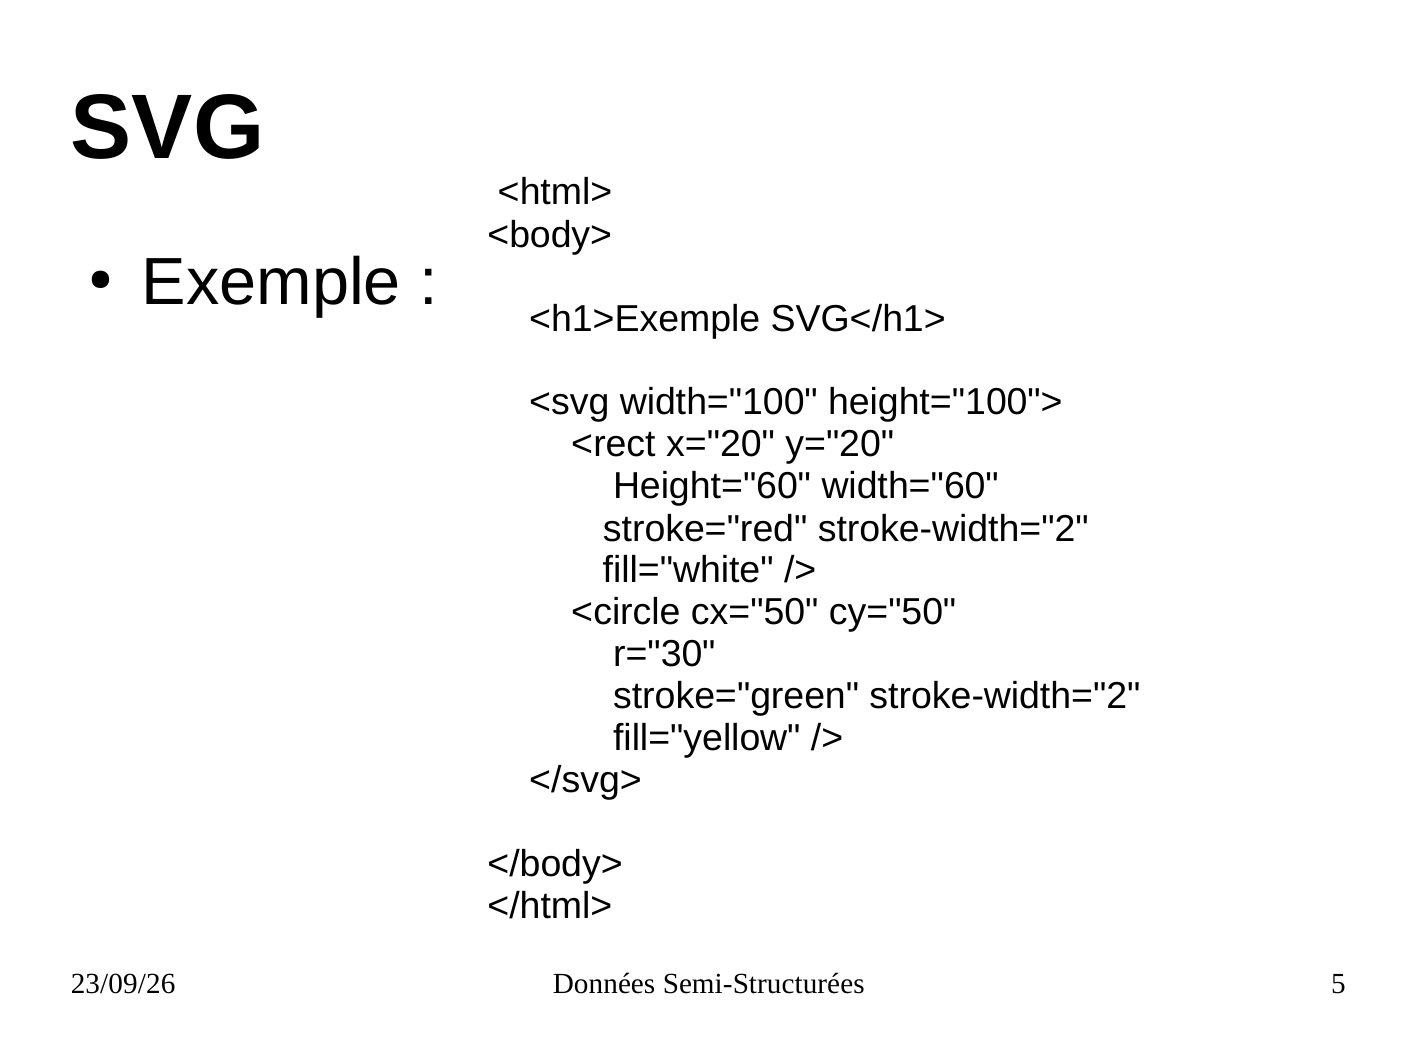

# SVG
 <html>
<body>
 <h1>Exemple SVG</h1>
 <svg width="100" height="100">
 <rect x="20" y="20"
 Height="60" width="60"
	 stroke="red" stroke-width="2"
 fill="white" />
 <circle cx="50" cy="50"
 r="30"
 stroke="green" stroke-width="2"
 fill="yellow" />
 </svg>
</body>
</html>
Exemple :
Données Semi-Structurées
5